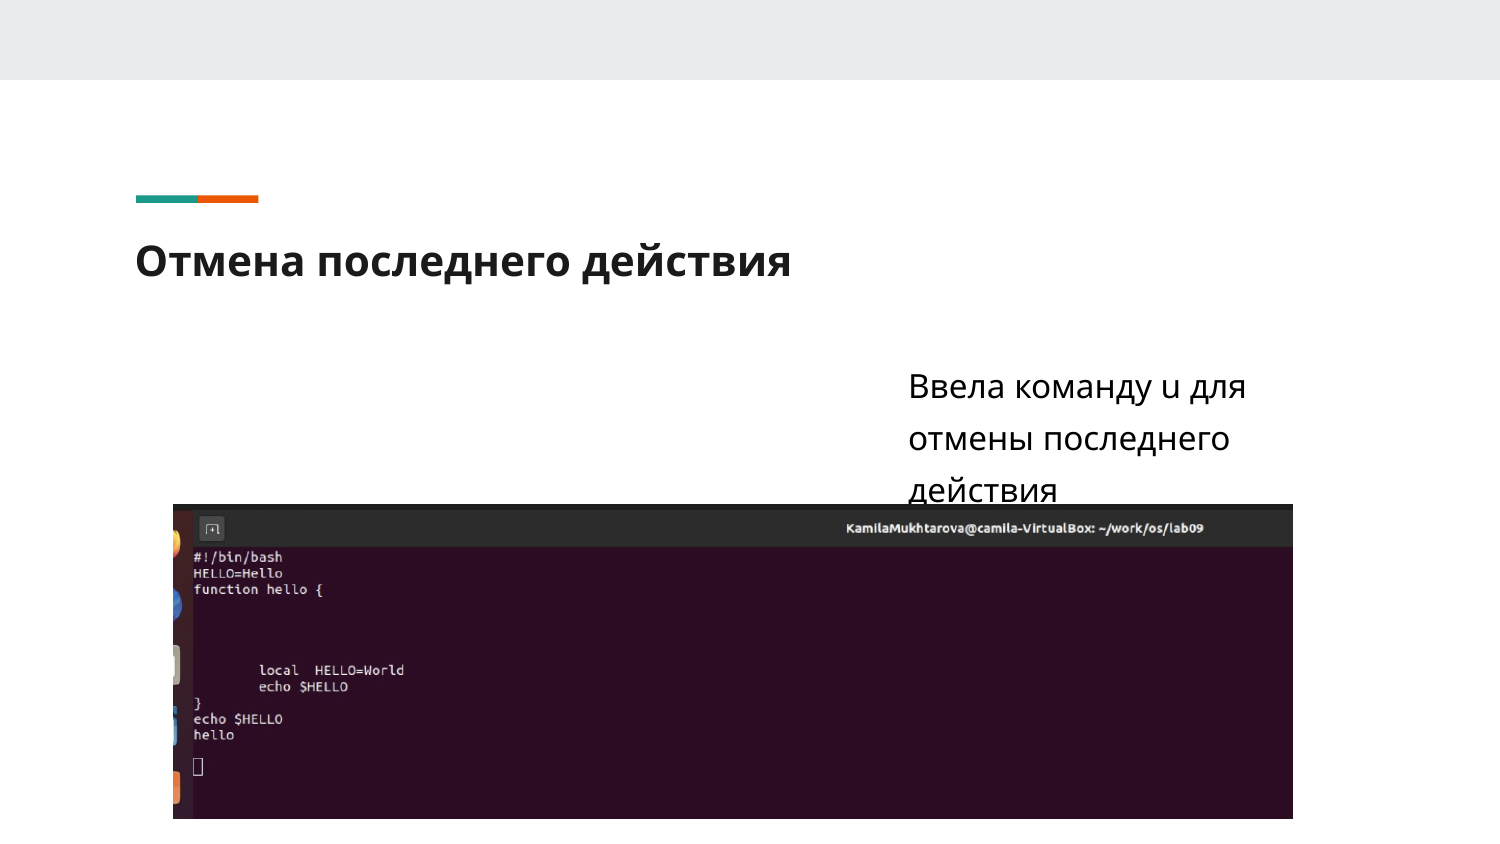

# Отмена последнего действия
Ввела команду u для отмены последнего действия